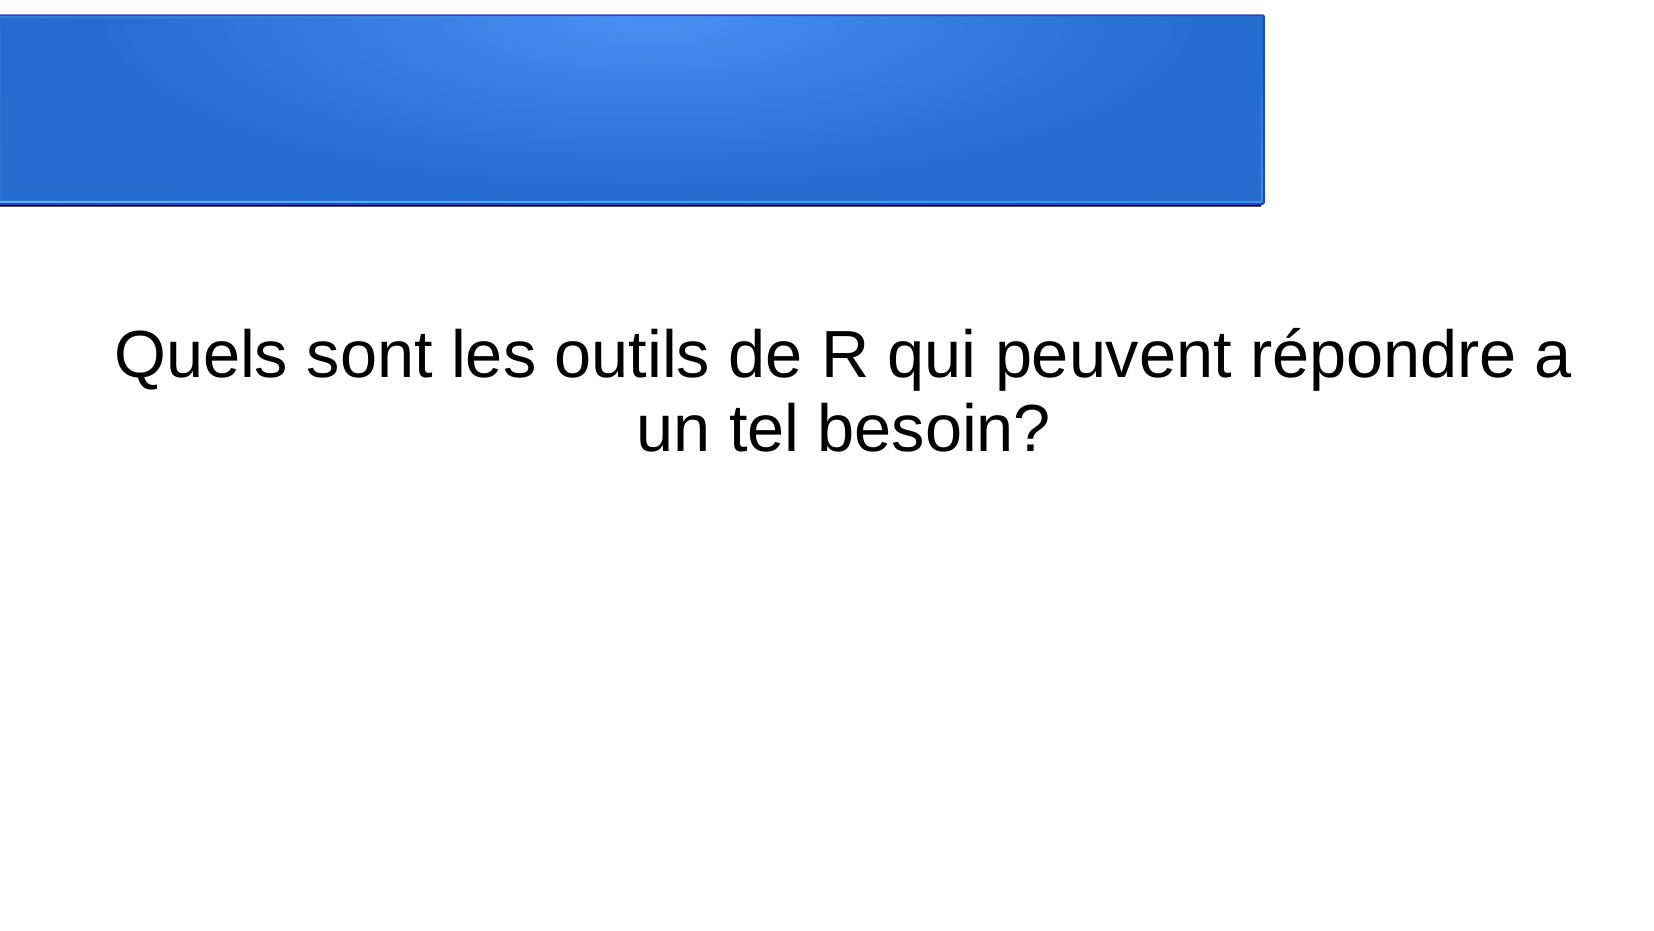

# Quels sont les outils de R qui peuvent répondre a un tel besoin?